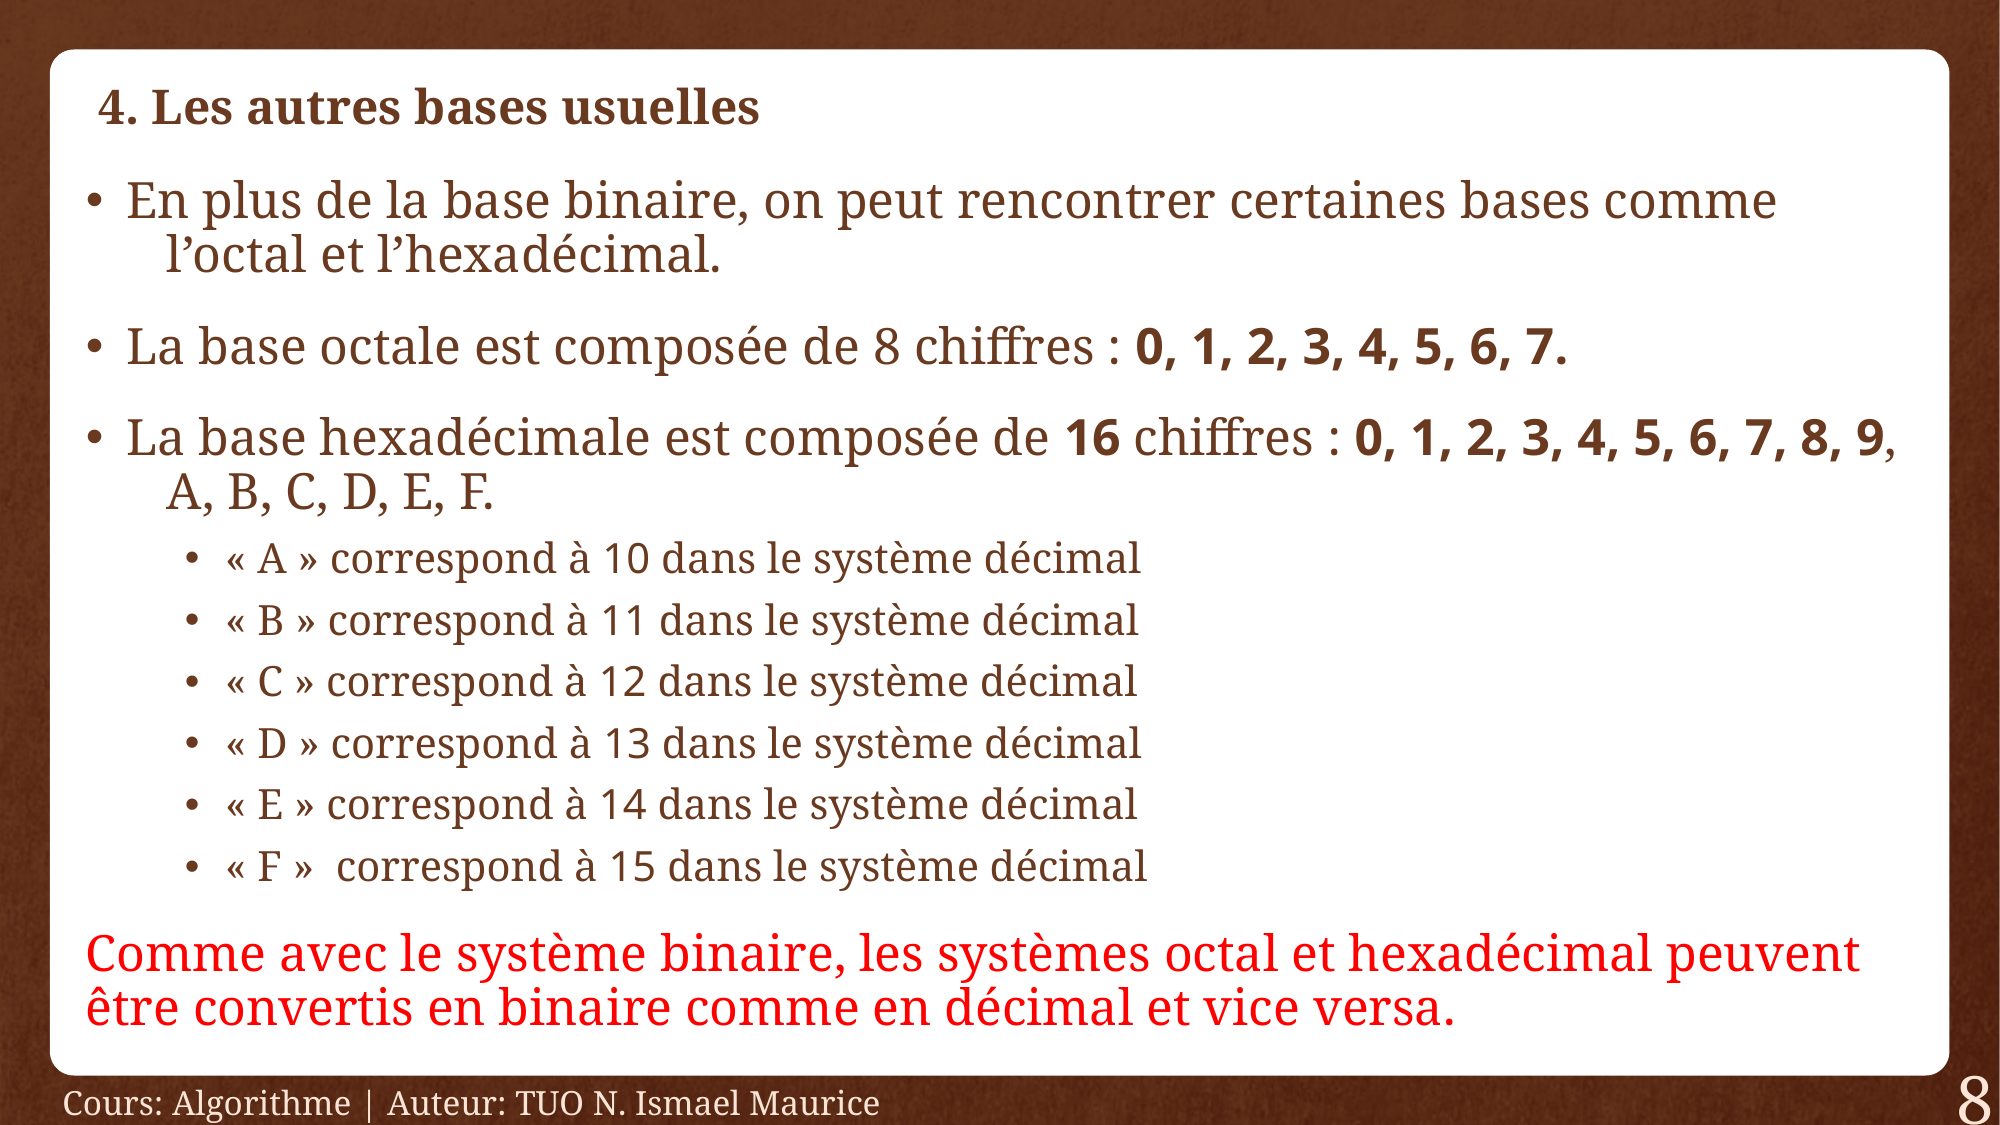

# 4. Les autres bases usuelles
En plus de la base binaire, on peut rencontrer certaines bases comme l’octal et l’hexadécimal.
La base octale est composée de 8 chiffres : 0, 1, 2, 3, 4, 5, 6, 7.
La base hexadécimale est composée de 16 chiffres : 0, 1, 2, 3, 4, 5, 6, 7, 8, 9, A, B, C, D, E, F.
« A » correspond à 10 dans le système décimal
« B » correspond à 11 dans le système décimal
« C » correspond à 12 dans le système décimal
« D » correspond à 13 dans le système décimal
« E » correspond à 14 dans le système décimal
« F » correspond à 15 dans le système décimal
Comme avec le système binaire, les systèmes octal et hexadécimal peuvent être convertis en binaire comme en décimal et vice versa.
Cours: Algorithme | Auteur: TUO N. Ismael Maurice